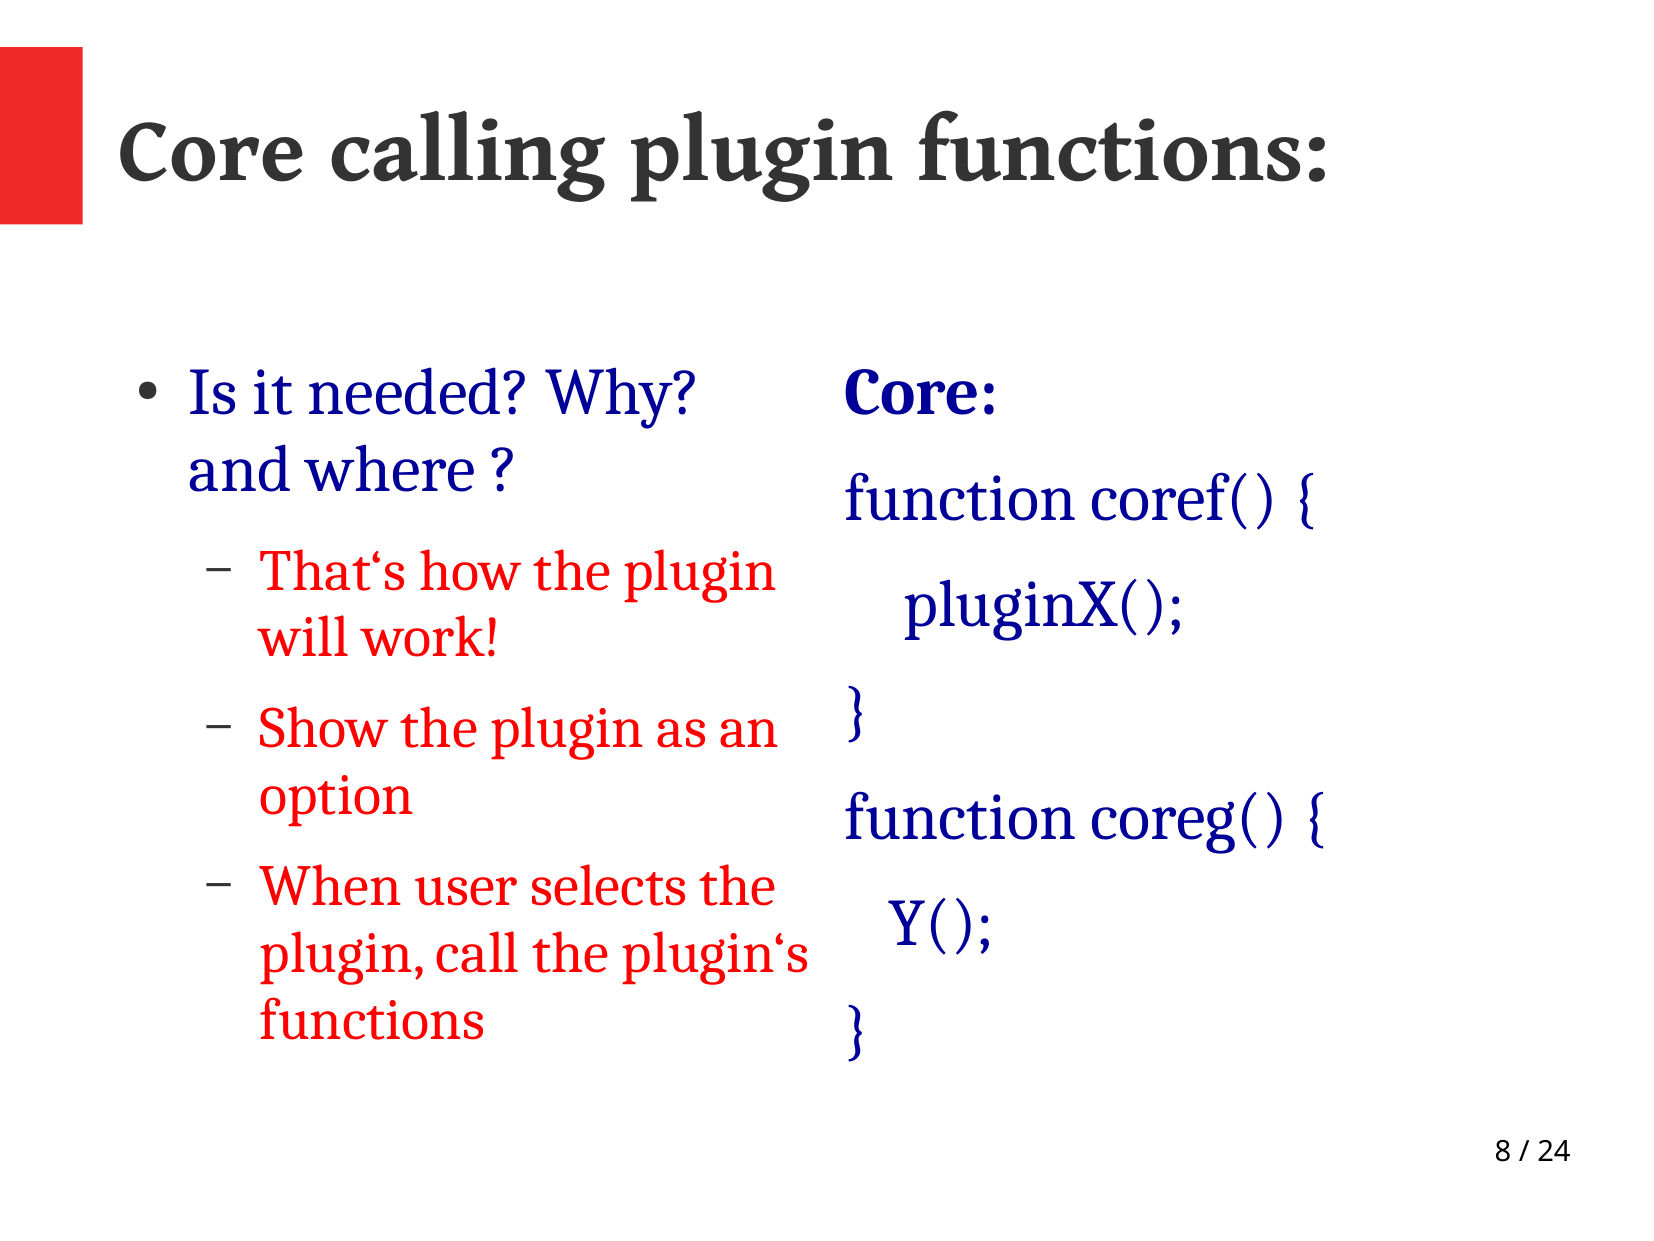

# Core calling plugin functions:
Is it needed? Why? and where ?
That‘s how the plugin will work!
Show the plugin as an option
When user selects the plugin, call the plugin‘s functions
Core:
function coref() {
 pluginX();
}
function coreg() {
 Y();
}
8